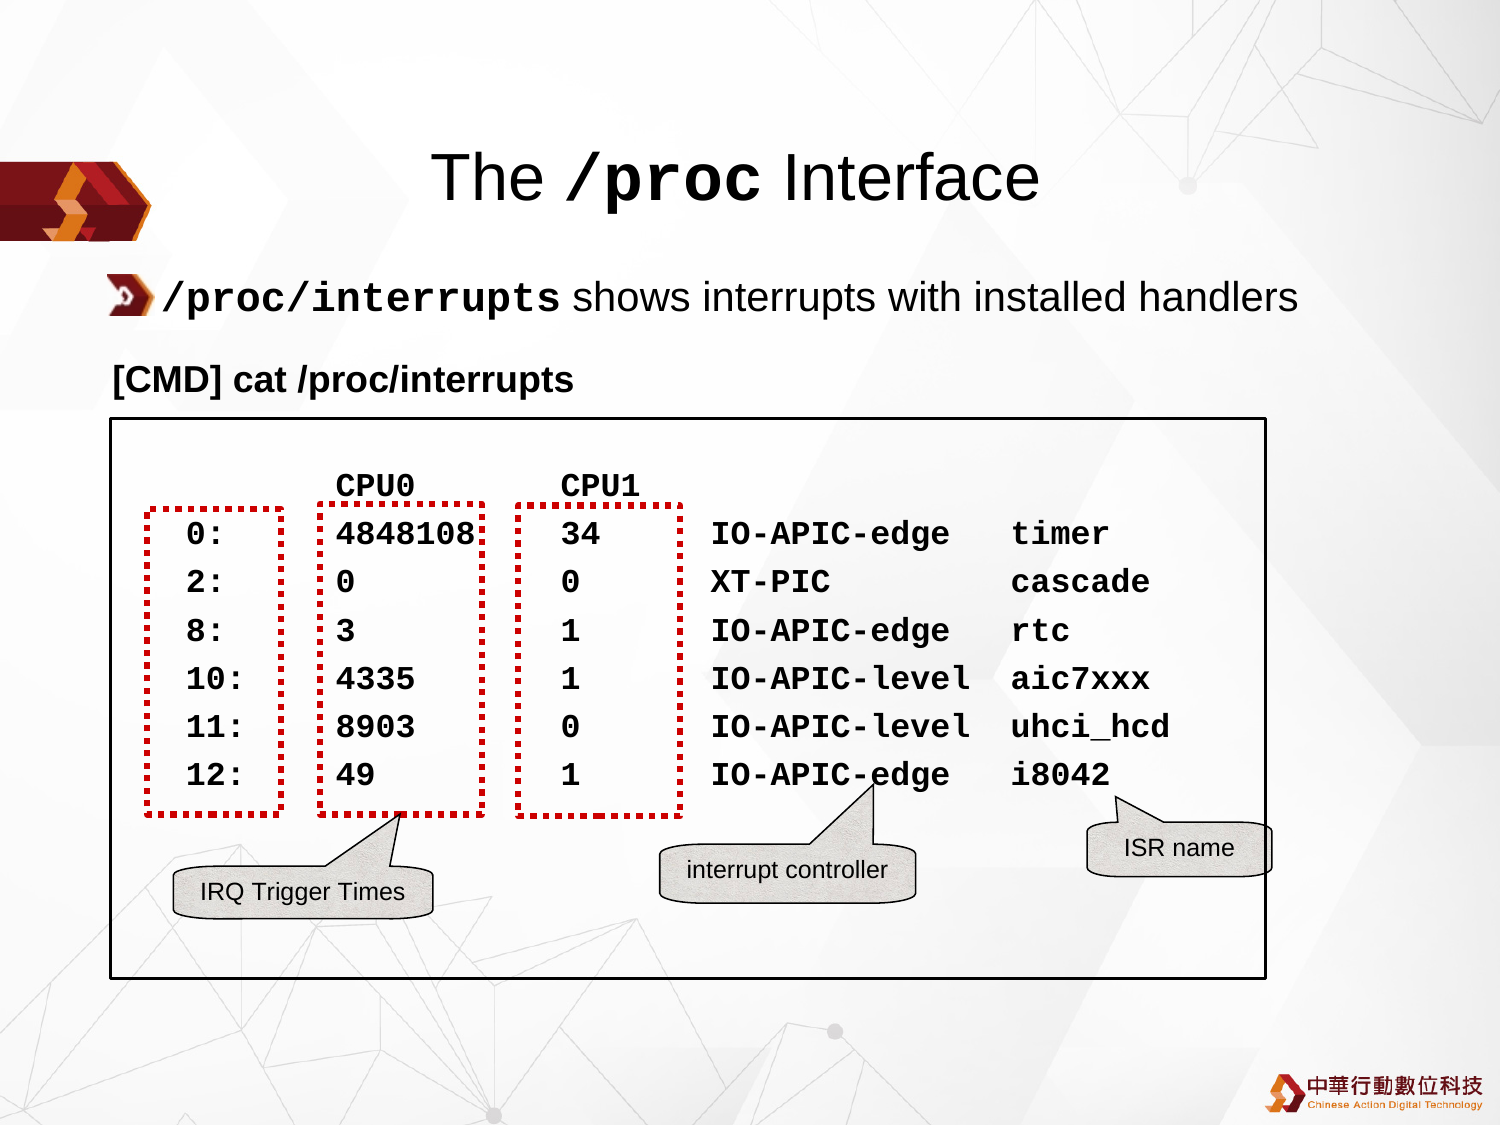

# The /proc Interface
/proc/interrupts shows interrupts with installed handlers
[CMD] cat /proc/interrupts
 	CPU0 		CPU1
0: 		4848108 	34 		IO-APIC-edge 	timer
2: 		0 			0 		XT-PIC 			cascade
8: 		3 			1 		IO-APIC-edge 	rtc
10: 	4335 		1 		IO-APIC-level 	aic7xxx
11: 	8903 		0 		IO-APIC-level 	uhci_hcd
12: 	49 			1 		IO-APIC-edge 	i8042
ISR name
interrupt controller
IRQ Trigger Times